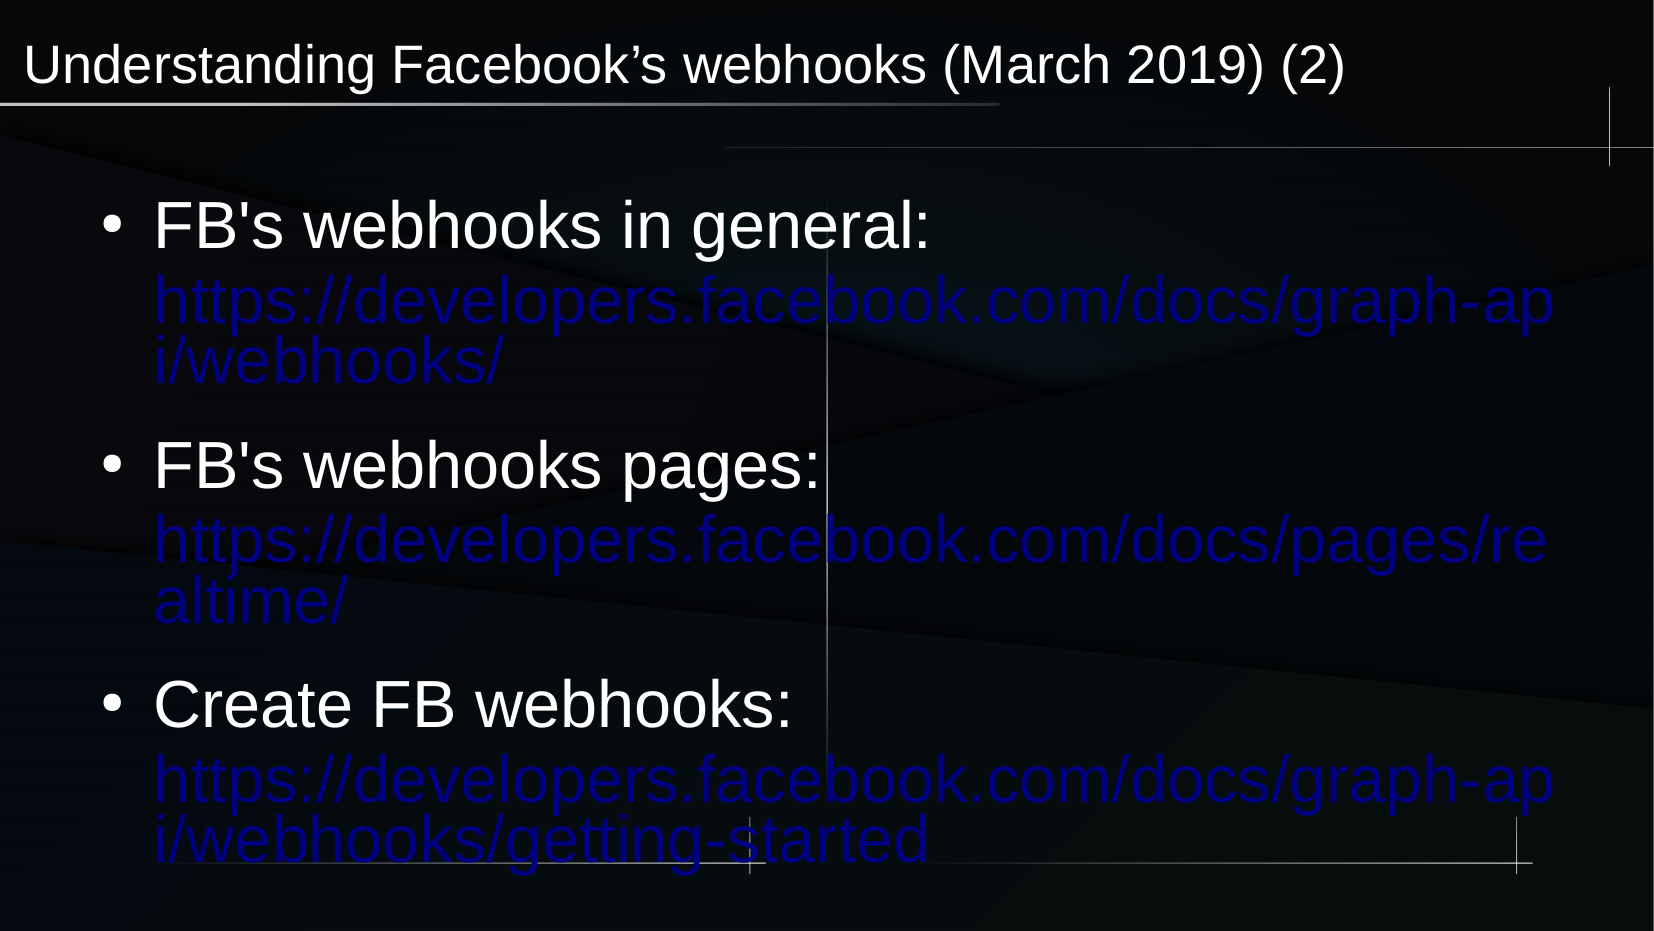

# Understanding Facebook’s webhooks (March 2019) (2)
FB's webhooks in general: https://developers.facebook.com/docs/graph-api/webhooks/
FB's webhooks pages: https://developers.facebook.com/docs/pages/realtime/
Create FB webhooks: https://developers.facebook.com/docs/graph-api/webhooks/getting-started